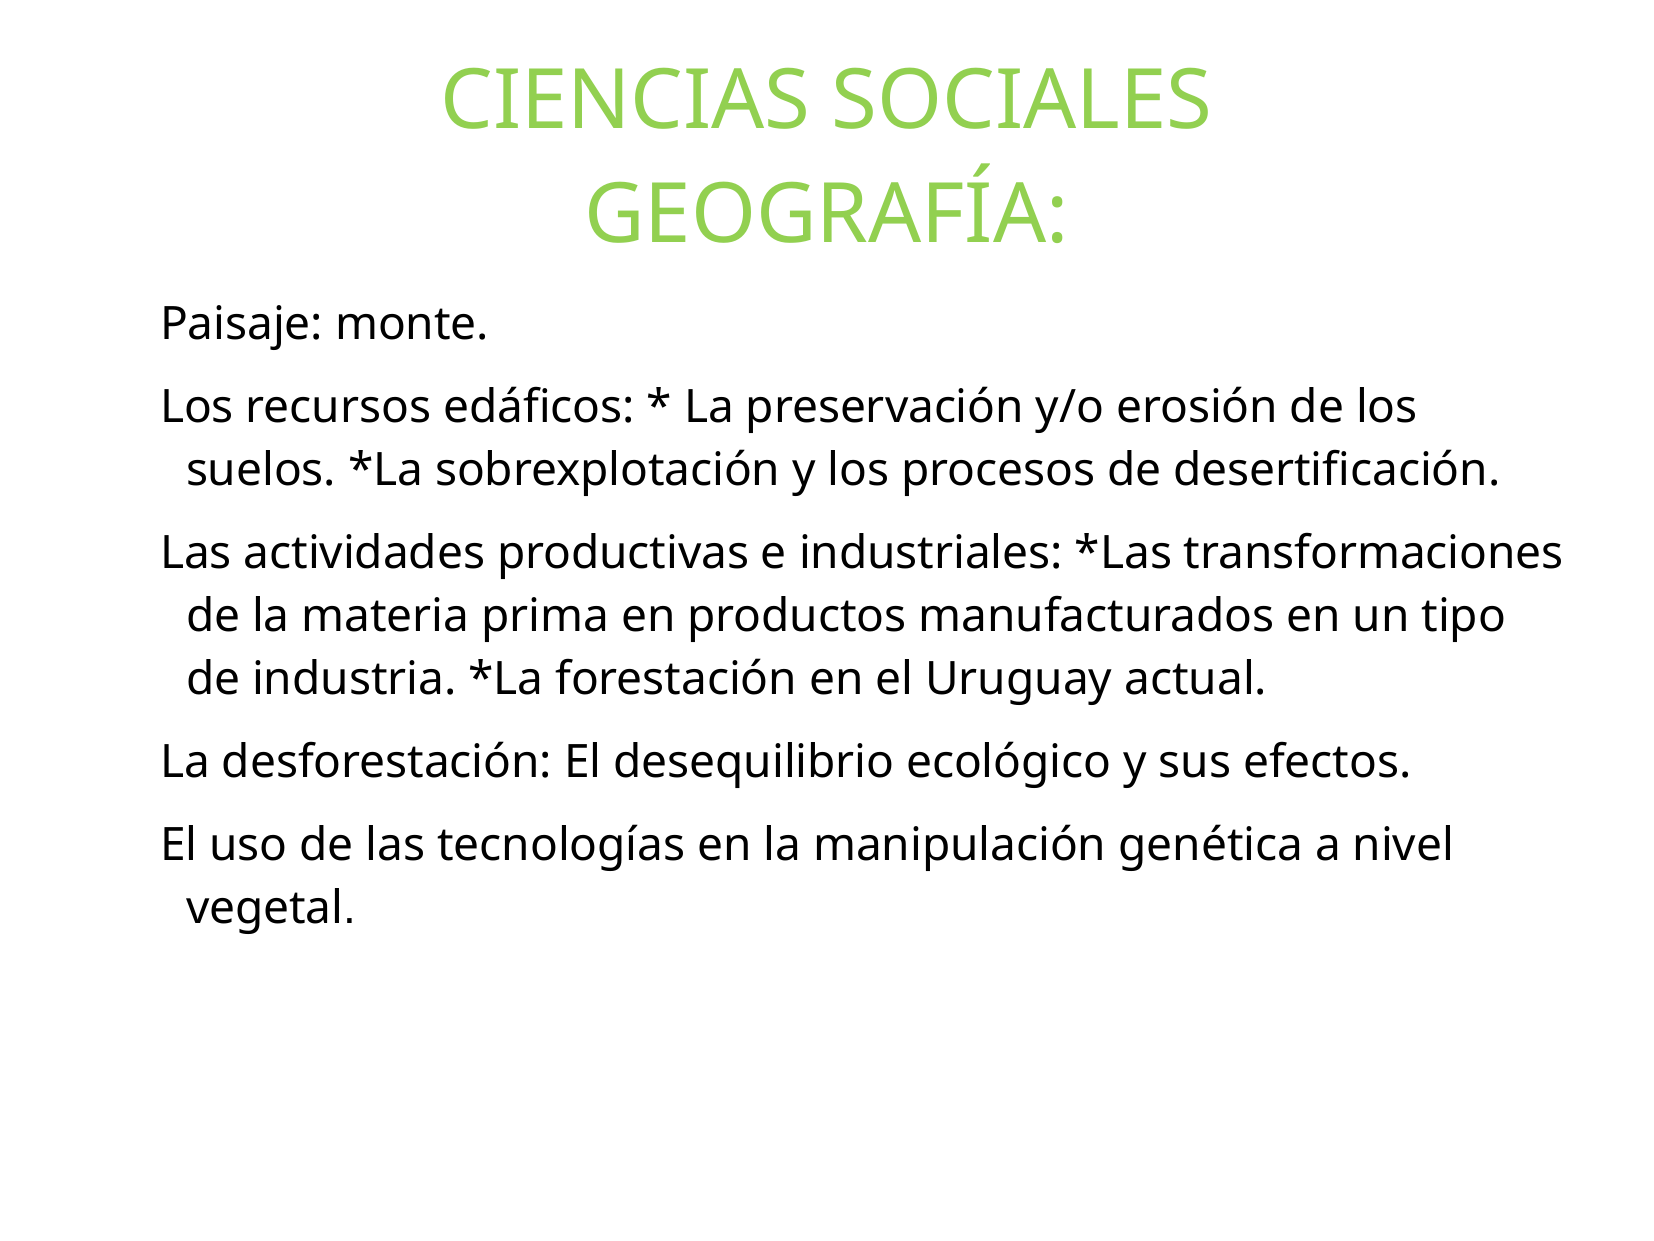

# CIENCIAS SOCIALES GEOGRAFÍA:
Paisaje: monte.
Los recursos edáficos: * La preservación y/o erosión de los suelos. *La sobrexplotación y los procesos de desertificación.
Las actividades productivas e industriales: *Las transformaciones de la materia prima en productos manufacturados en un tipo de industria. *La forestación en el Uruguay actual.
La desforestación: El desequilibrio ecológico y sus efectos.
El uso de las tecnologías en la manipulación genética a nivel vegetal.